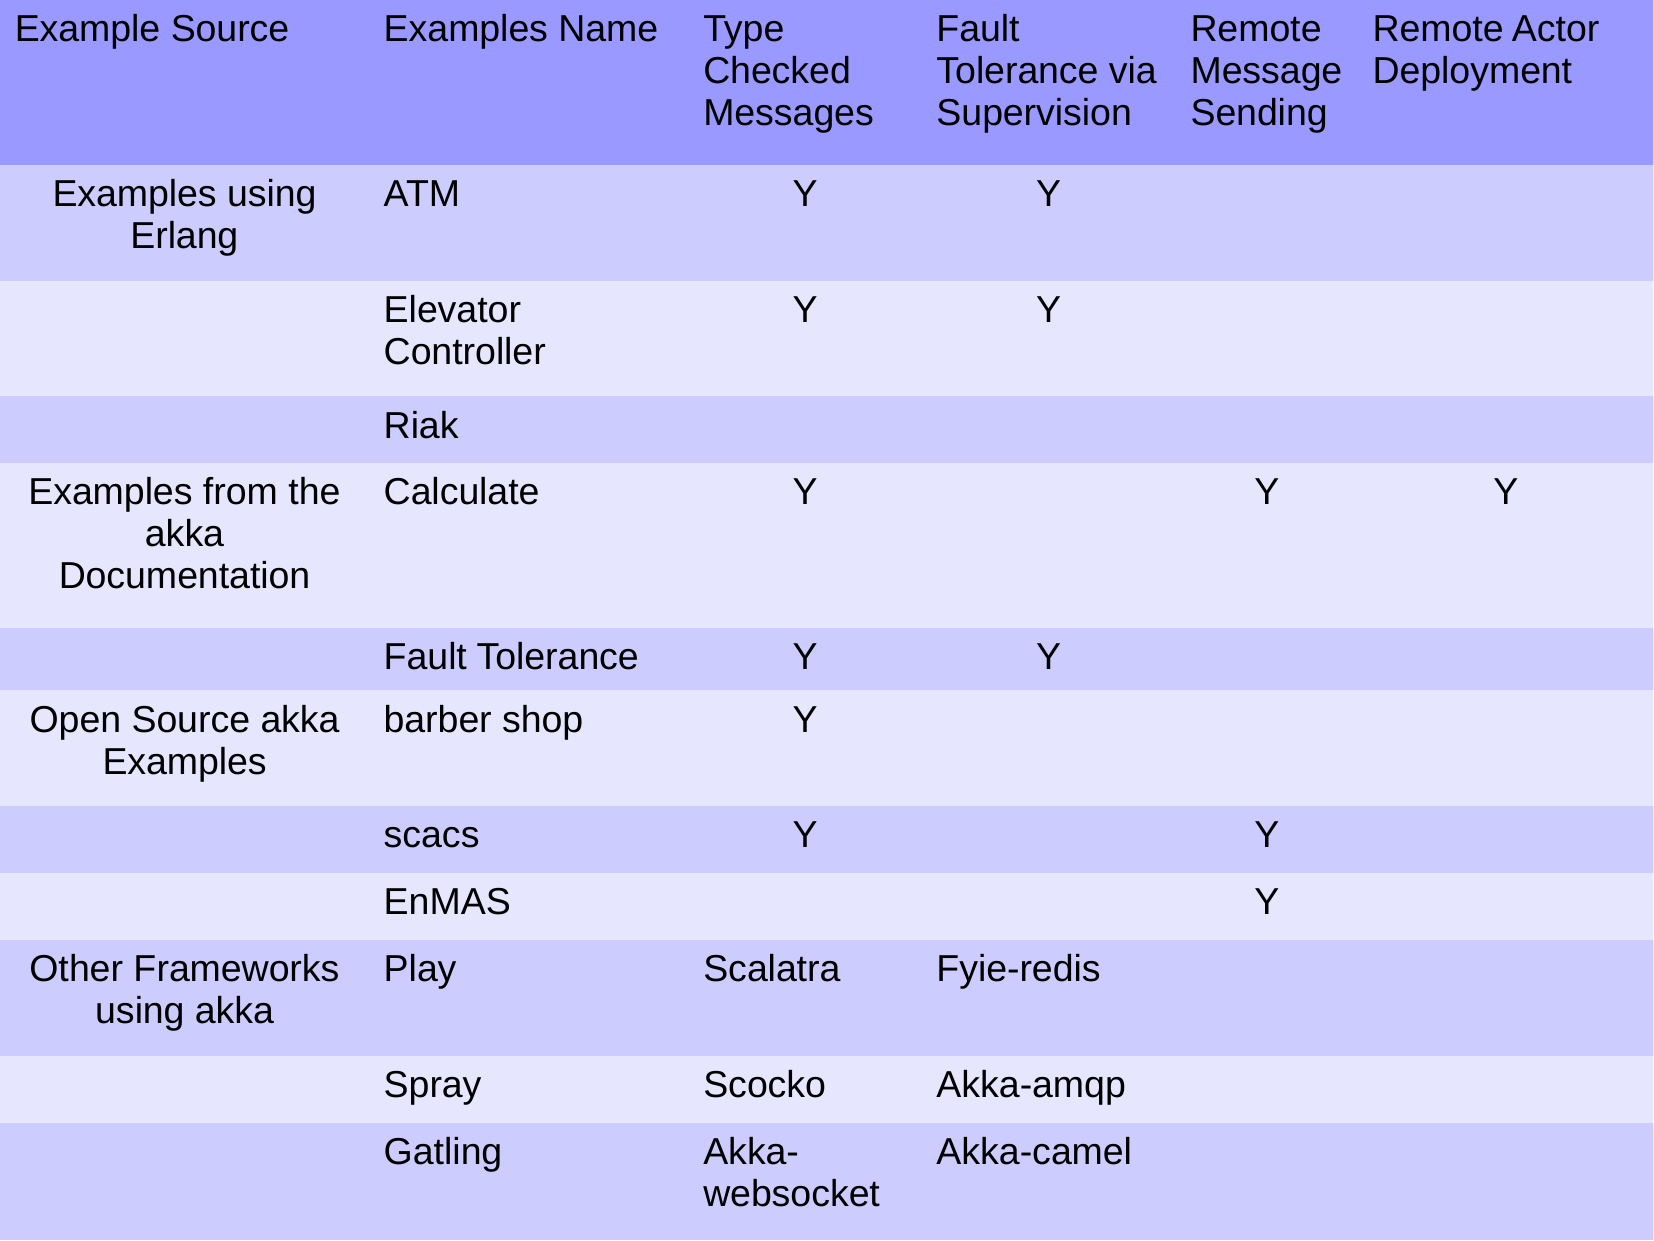

| Example Source | Examples Name | Type Checked Messages | Fault Tolerance via Supervision | Remote Message Sending | Remote Actor Deployment |
| --- | --- | --- | --- | --- | --- |
| Examples using Erlang | ATM | Y | Y | | |
| | Elevator Controller | Y | Y | | |
| | Riak | | | | |
| Examples from the akka Documentation | Calculate | Y | | Y | Y |
| | Fault Tolerance | Y | Y | | |
| Open Source akka Examples | barber shop | Y | | | |
| | scacs | Y | | Y | |
| | EnMAS | | | Y | |
| Other Frameworks using akka | Play | Scalatra | Fyie-redis | | |
| | Spray | Scocko | Akka-amqp | | |
| | Gatling | Akka-websocket | Akka-camel | | |